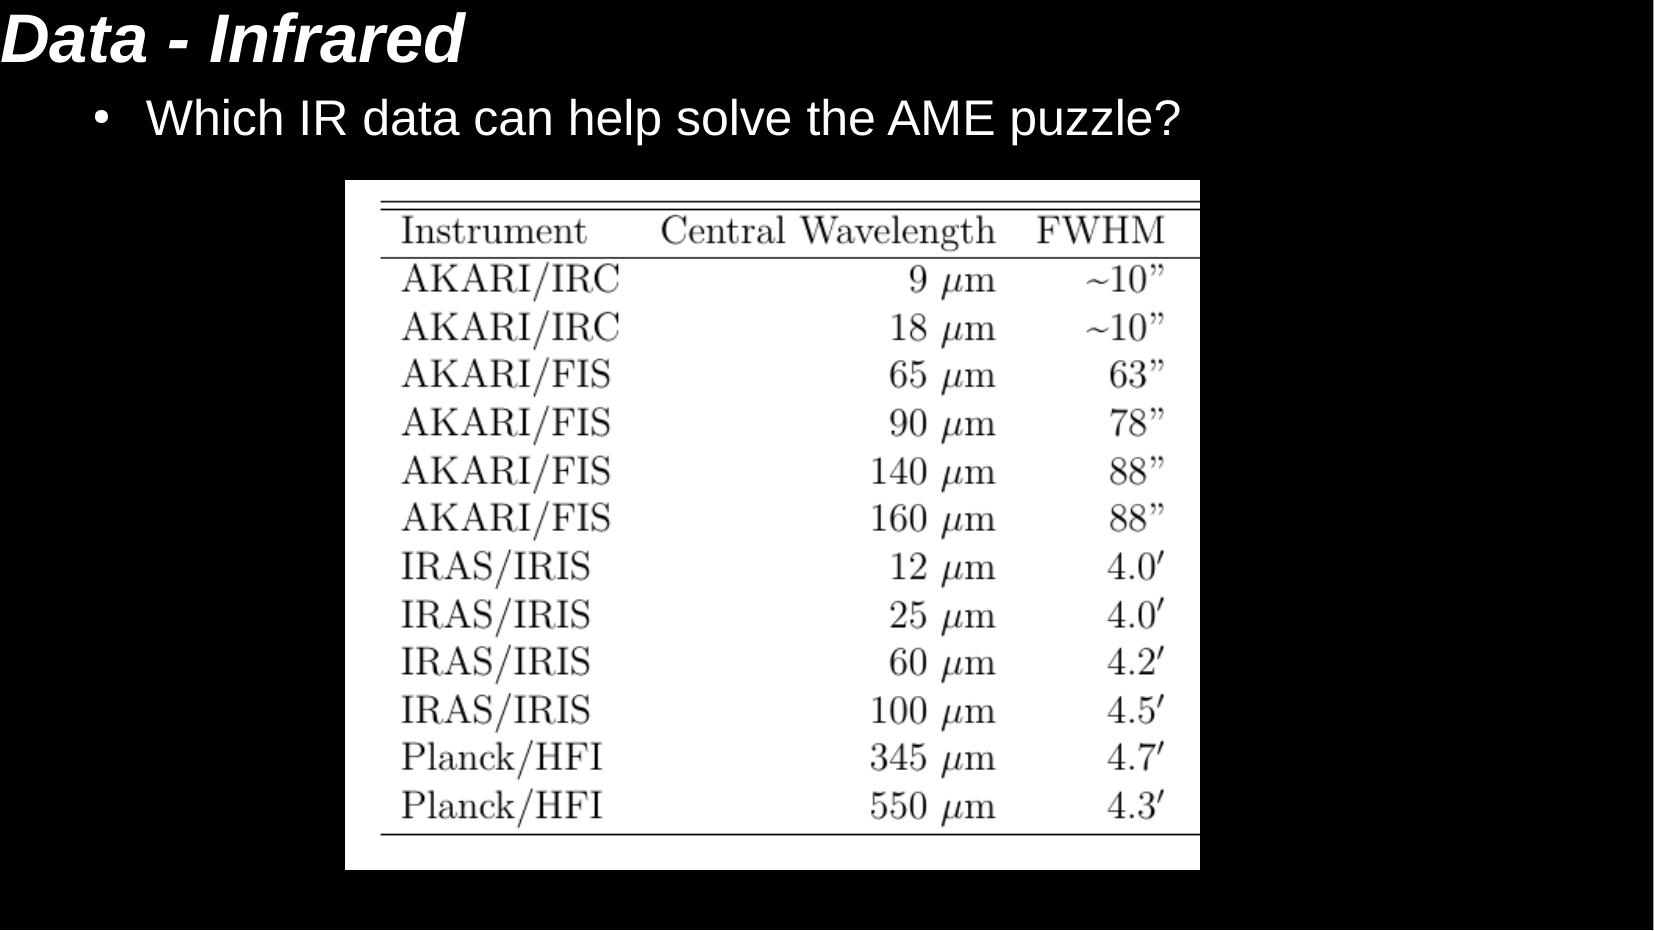

# Data - Infrared
Which IR data can help solve the AME puzzle?